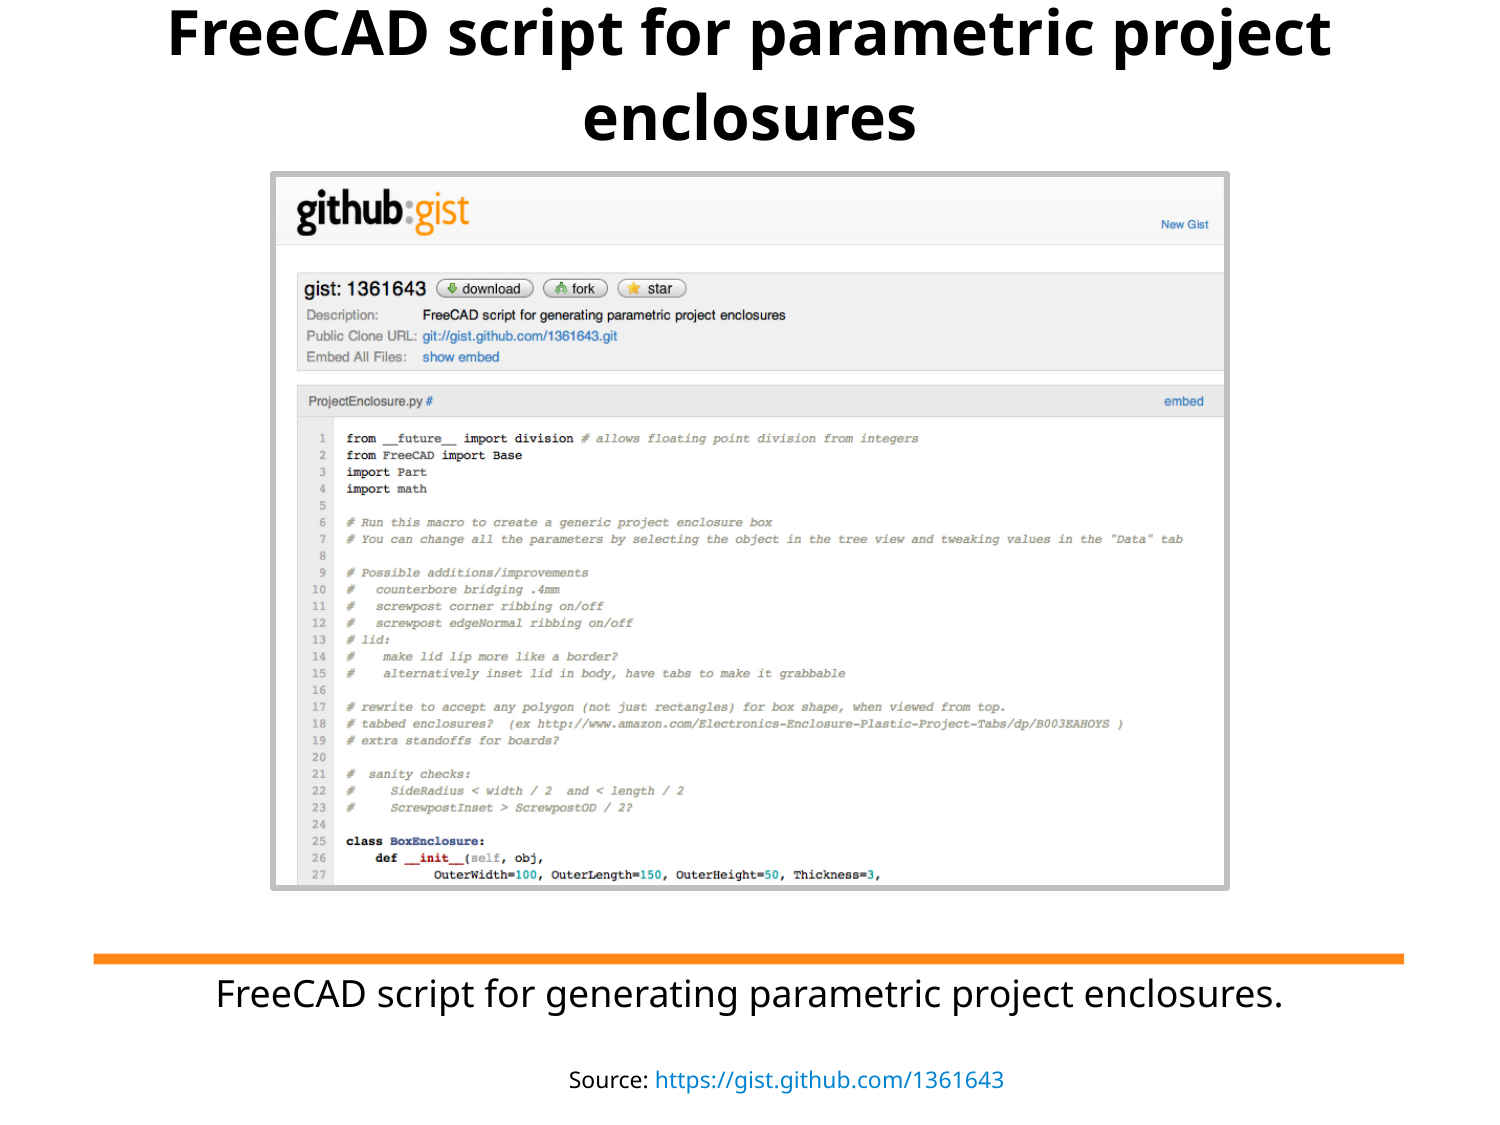

# FreeCAD script for parametric project enclosures
FreeCAD script for generating parametric project enclosures.
Source: https://gist.github.com/1361643